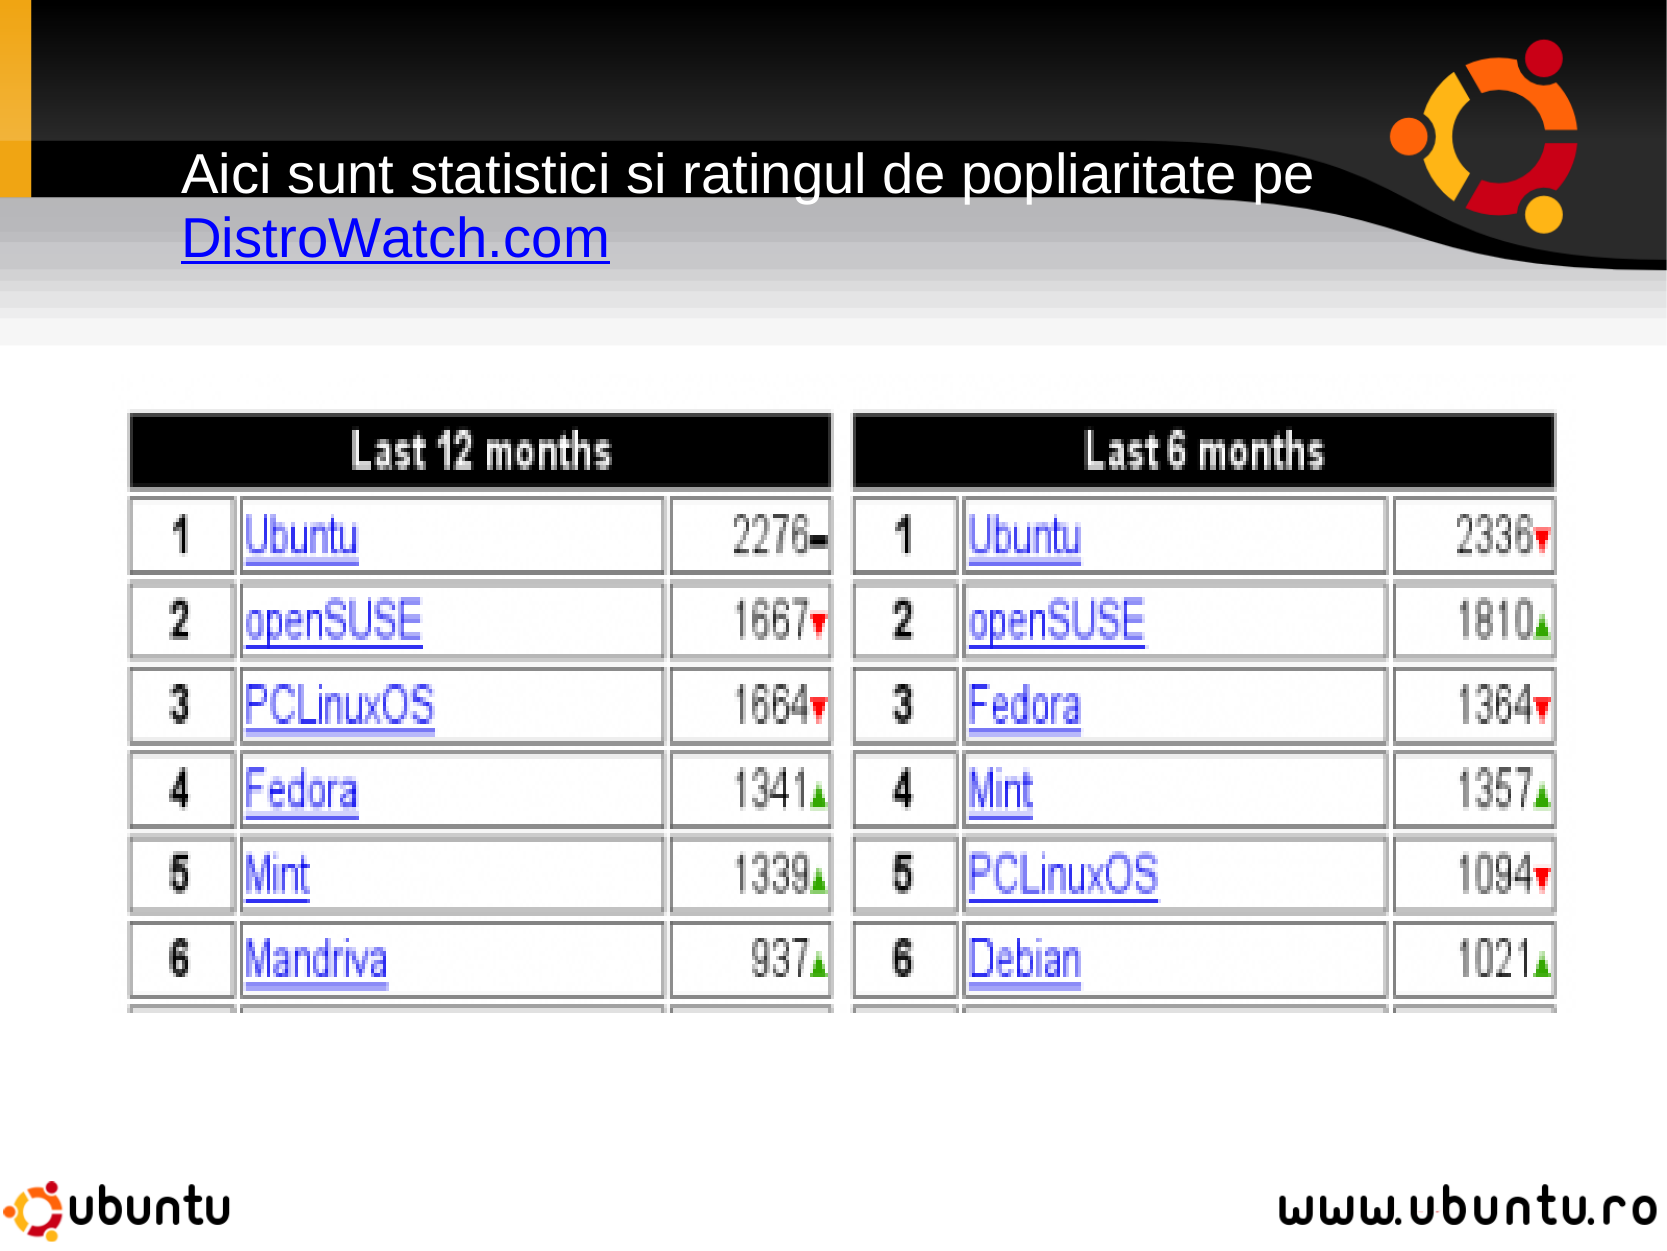

Aici sunt statistici si ratingul de popliaritate pe DistroWatch.com